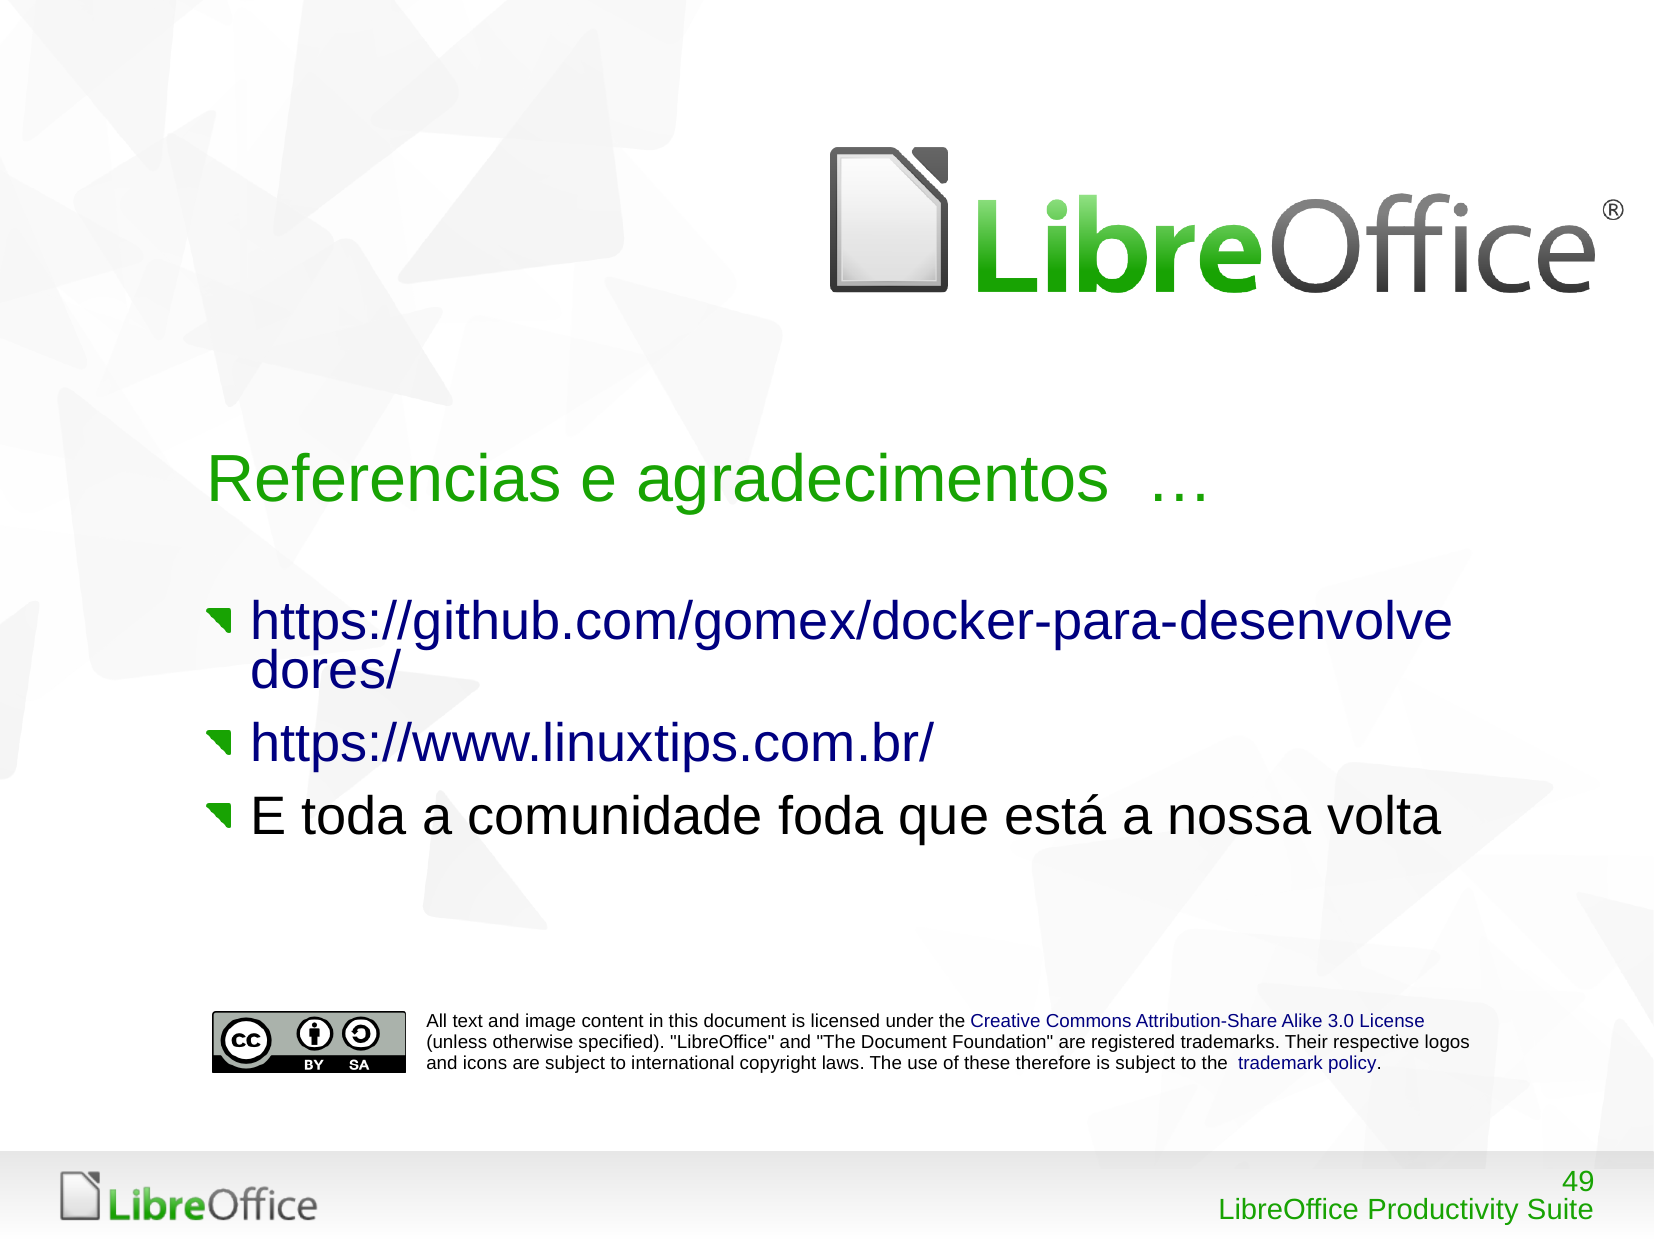

# Referencias e agradecimentos …
https://github.com/gomex/docker-para-desenvolvedores/
https://www.linuxtips.com.br/
E toda a comunidade foda que está a nossa volta
49
LibreOffice Productivity Suite